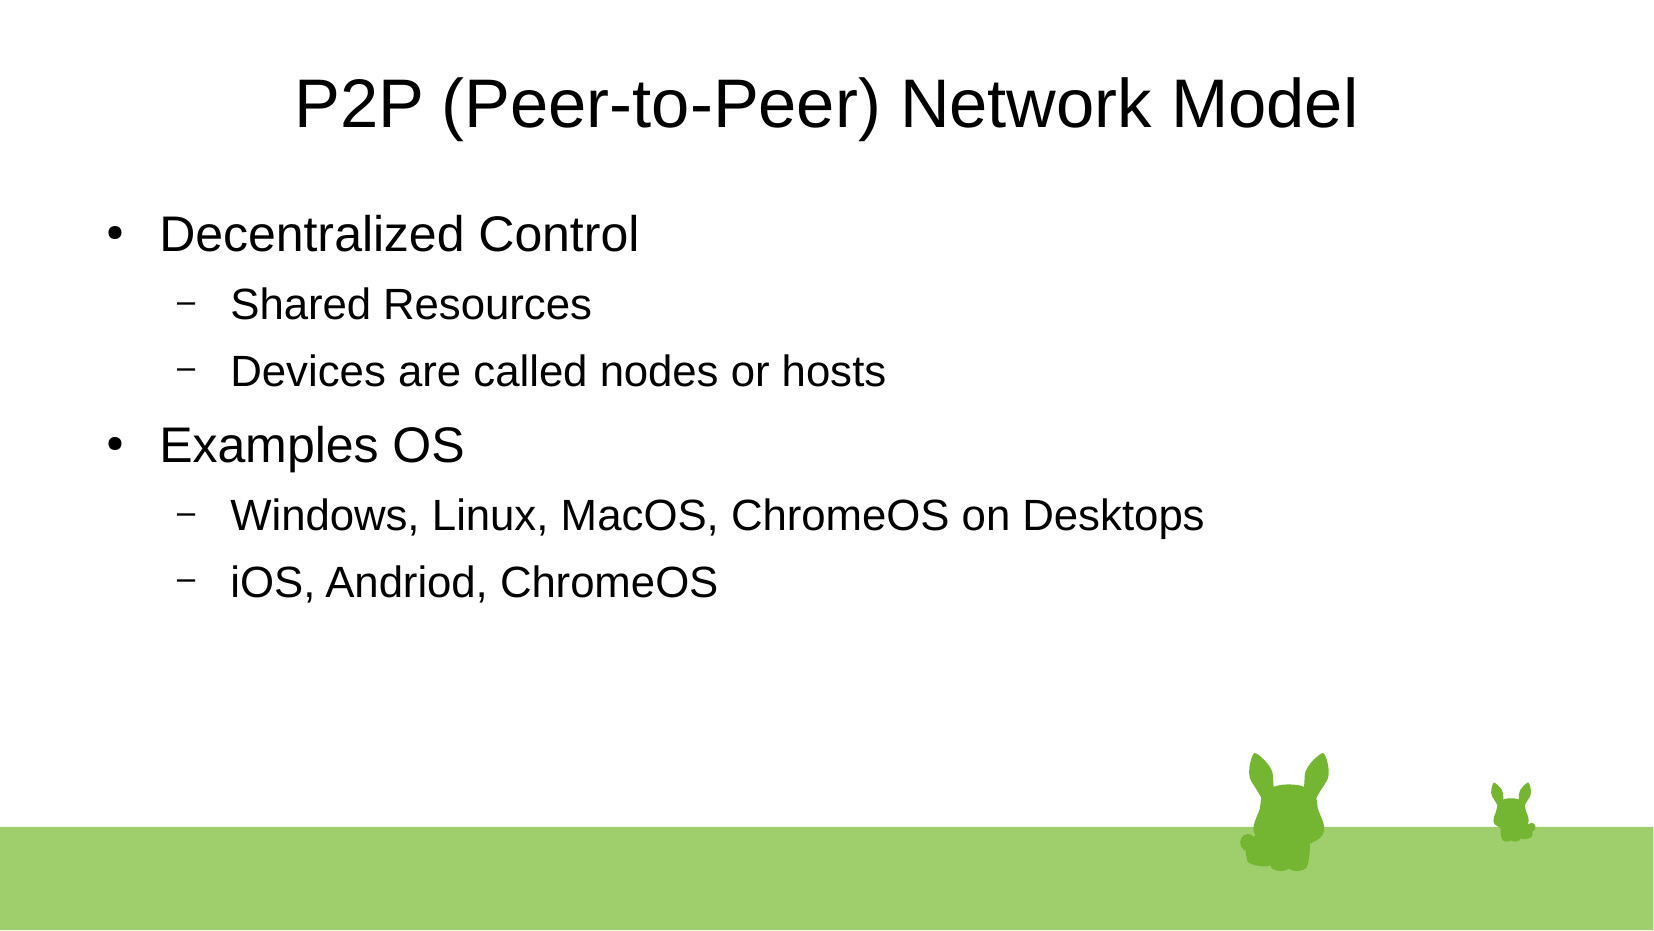

# P2P (Peer-to-Peer) Network Model
Decentralized Control
Shared Resources
Devices are called nodes or hosts
Examples OS
Windows, Linux, MacOS, ChromeOS on Desktops
iOS, Andriod, ChromeOS